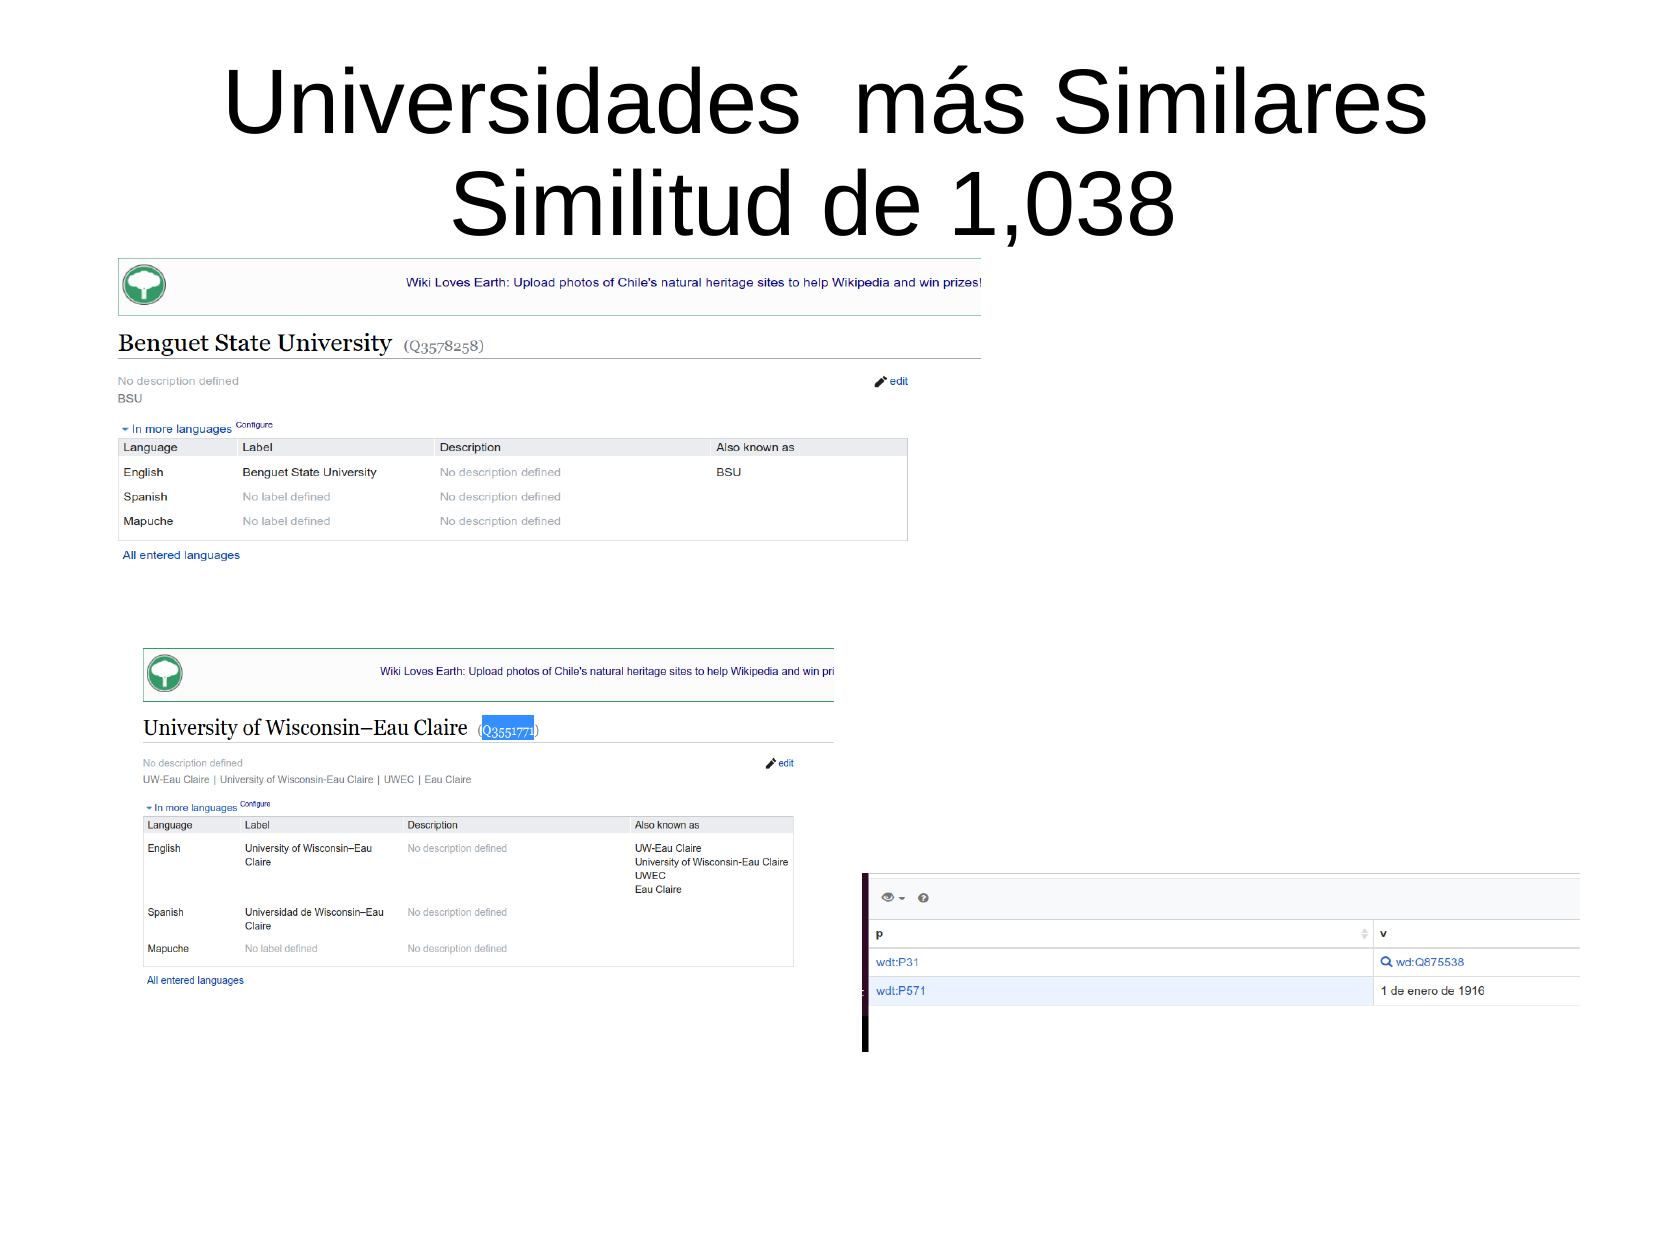

# Universidades más Similares Similitud de 1,038